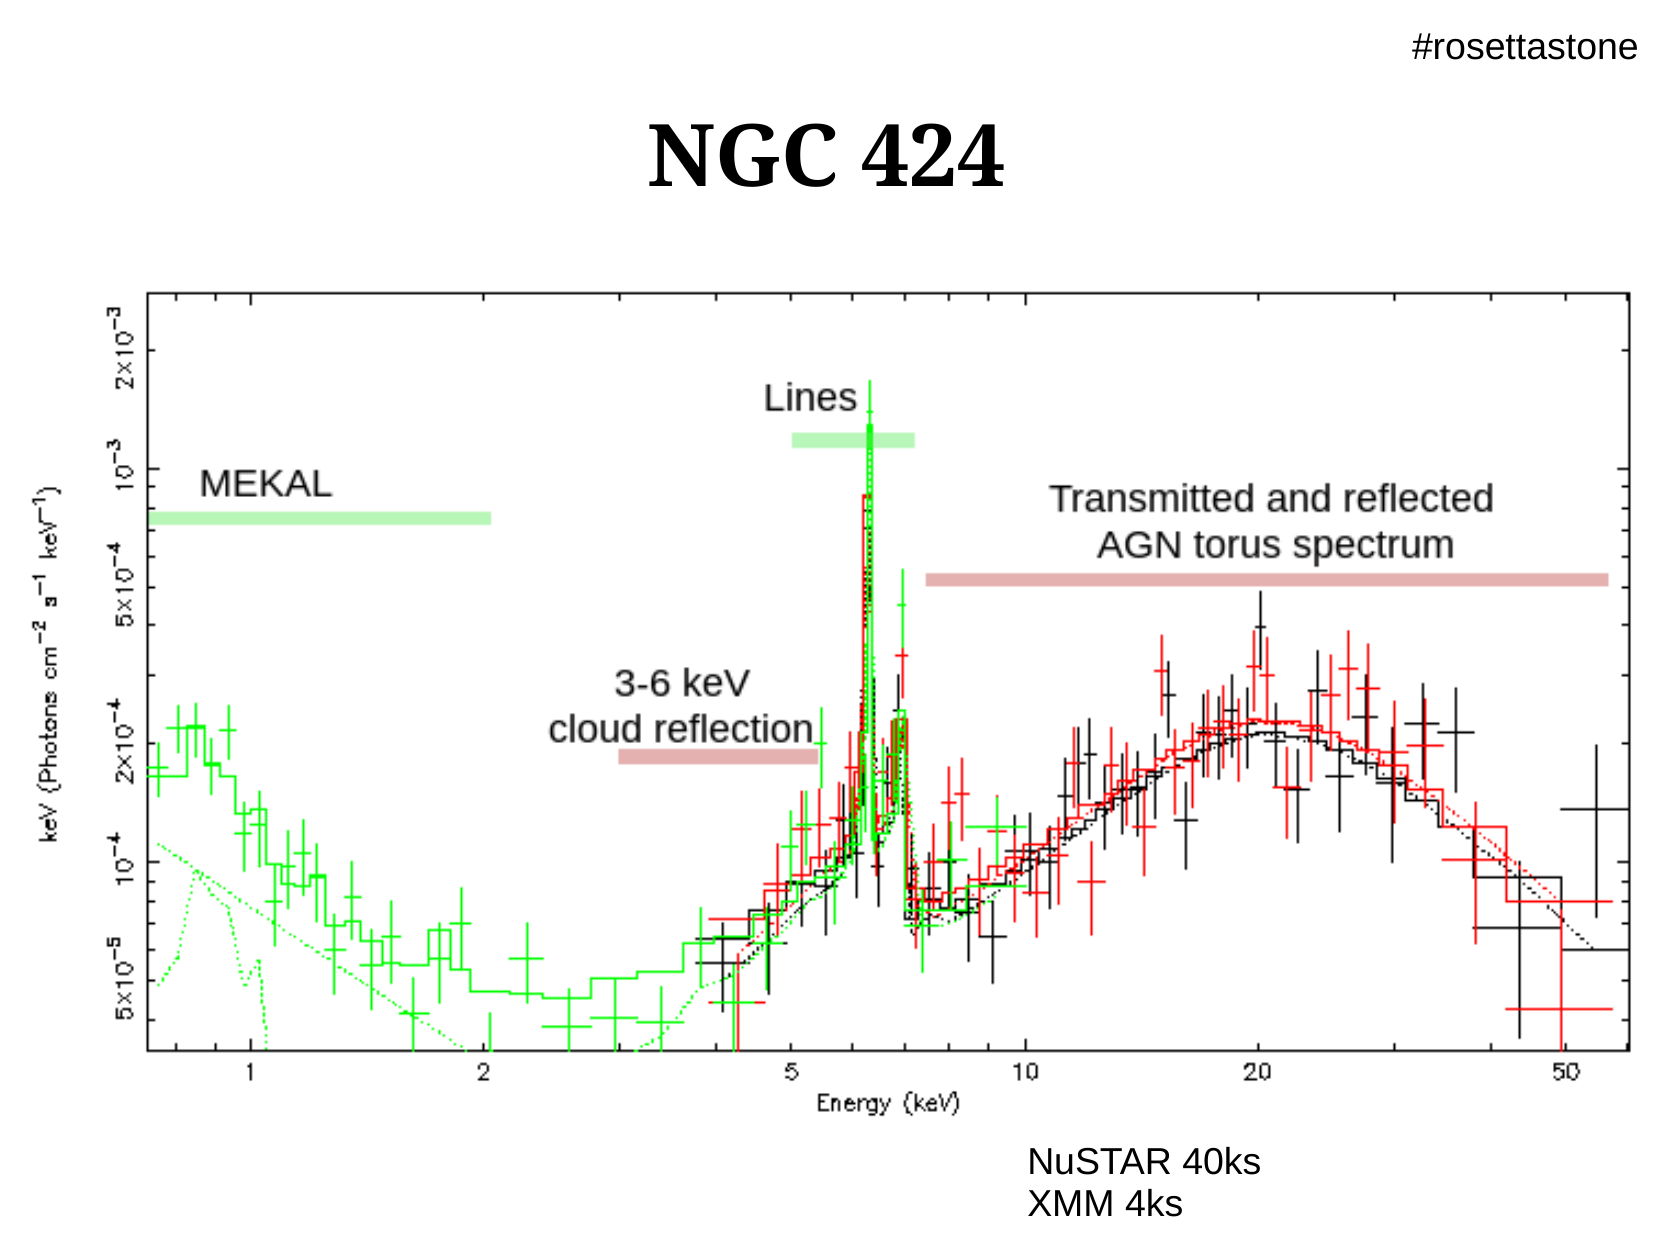

#rosettastone
# NGC 424
NuSTAR 40ks
XMM 4ks